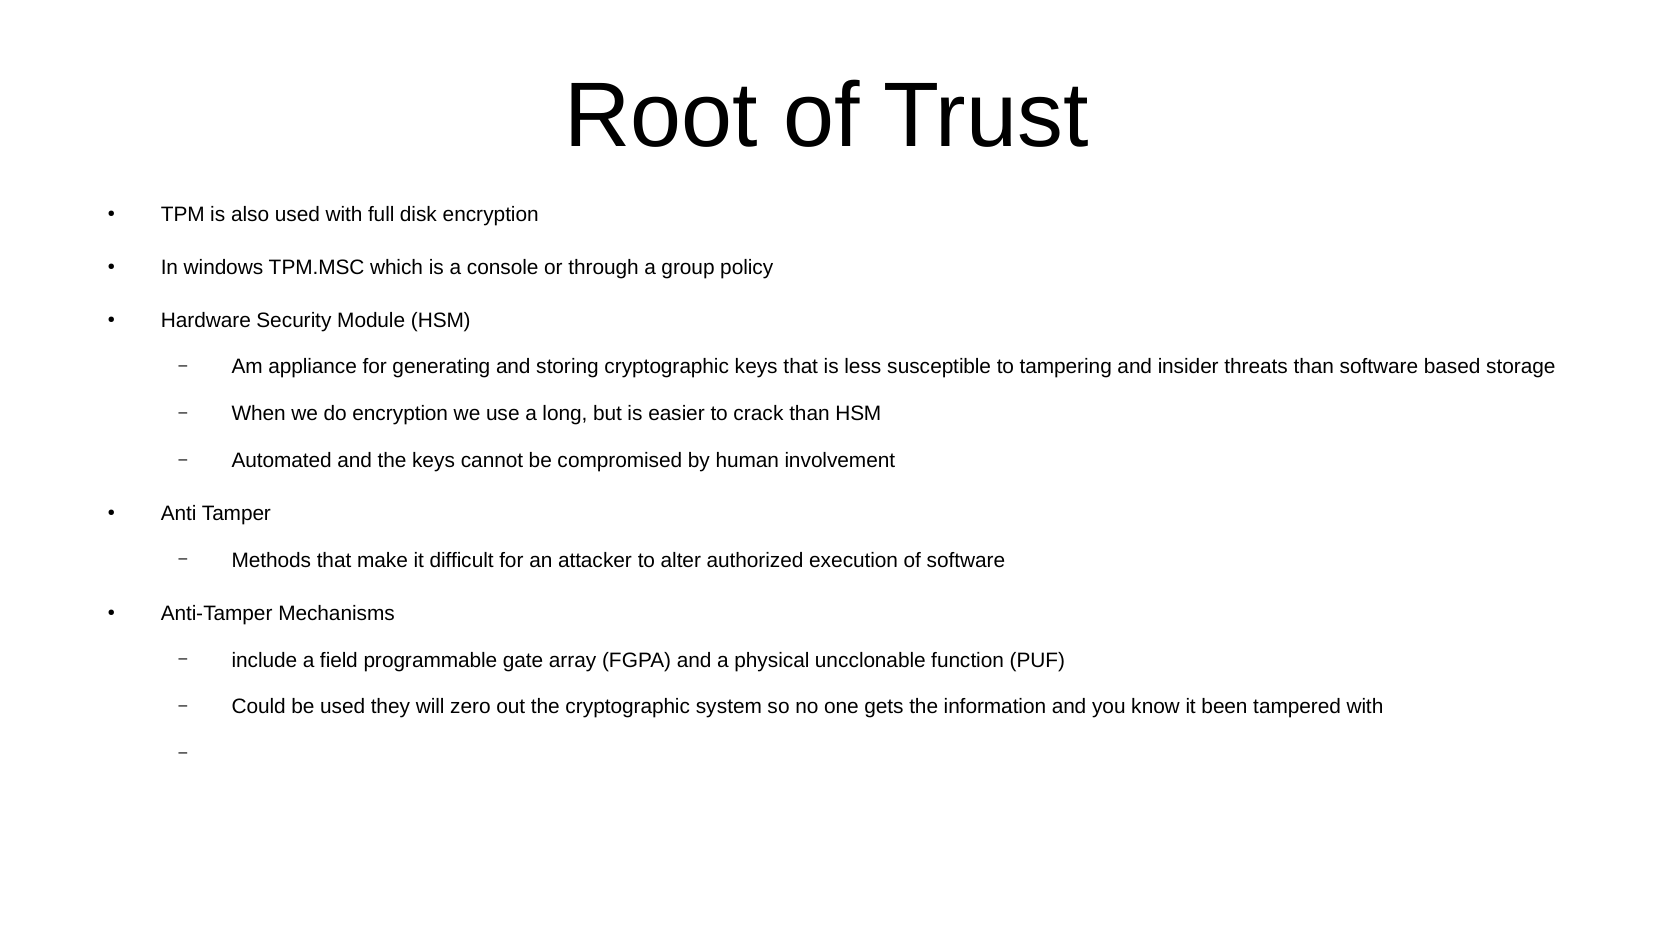

# Root of Trust
TPM is also used with full disk encryption
In windows TPM.MSC which is a console or through a group policy
Hardware Security Module (HSM)
Am appliance for generating and storing cryptographic keys that is less susceptible to tampering and insider threats than software based storage
When we do encryption we use a long, but is easier to crack than HSM
Automated and the keys cannot be compromised by human involvement
Anti Tamper
Methods that make it difficult for an attacker to alter authorized execution of software
Anti-Tamper Mechanisms
include a field programmable gate array (FGPA) and a physical uncclonable function (PUF)
Could be used they will zero out the cryptographic system so no one gets the information and you know it been tampered with